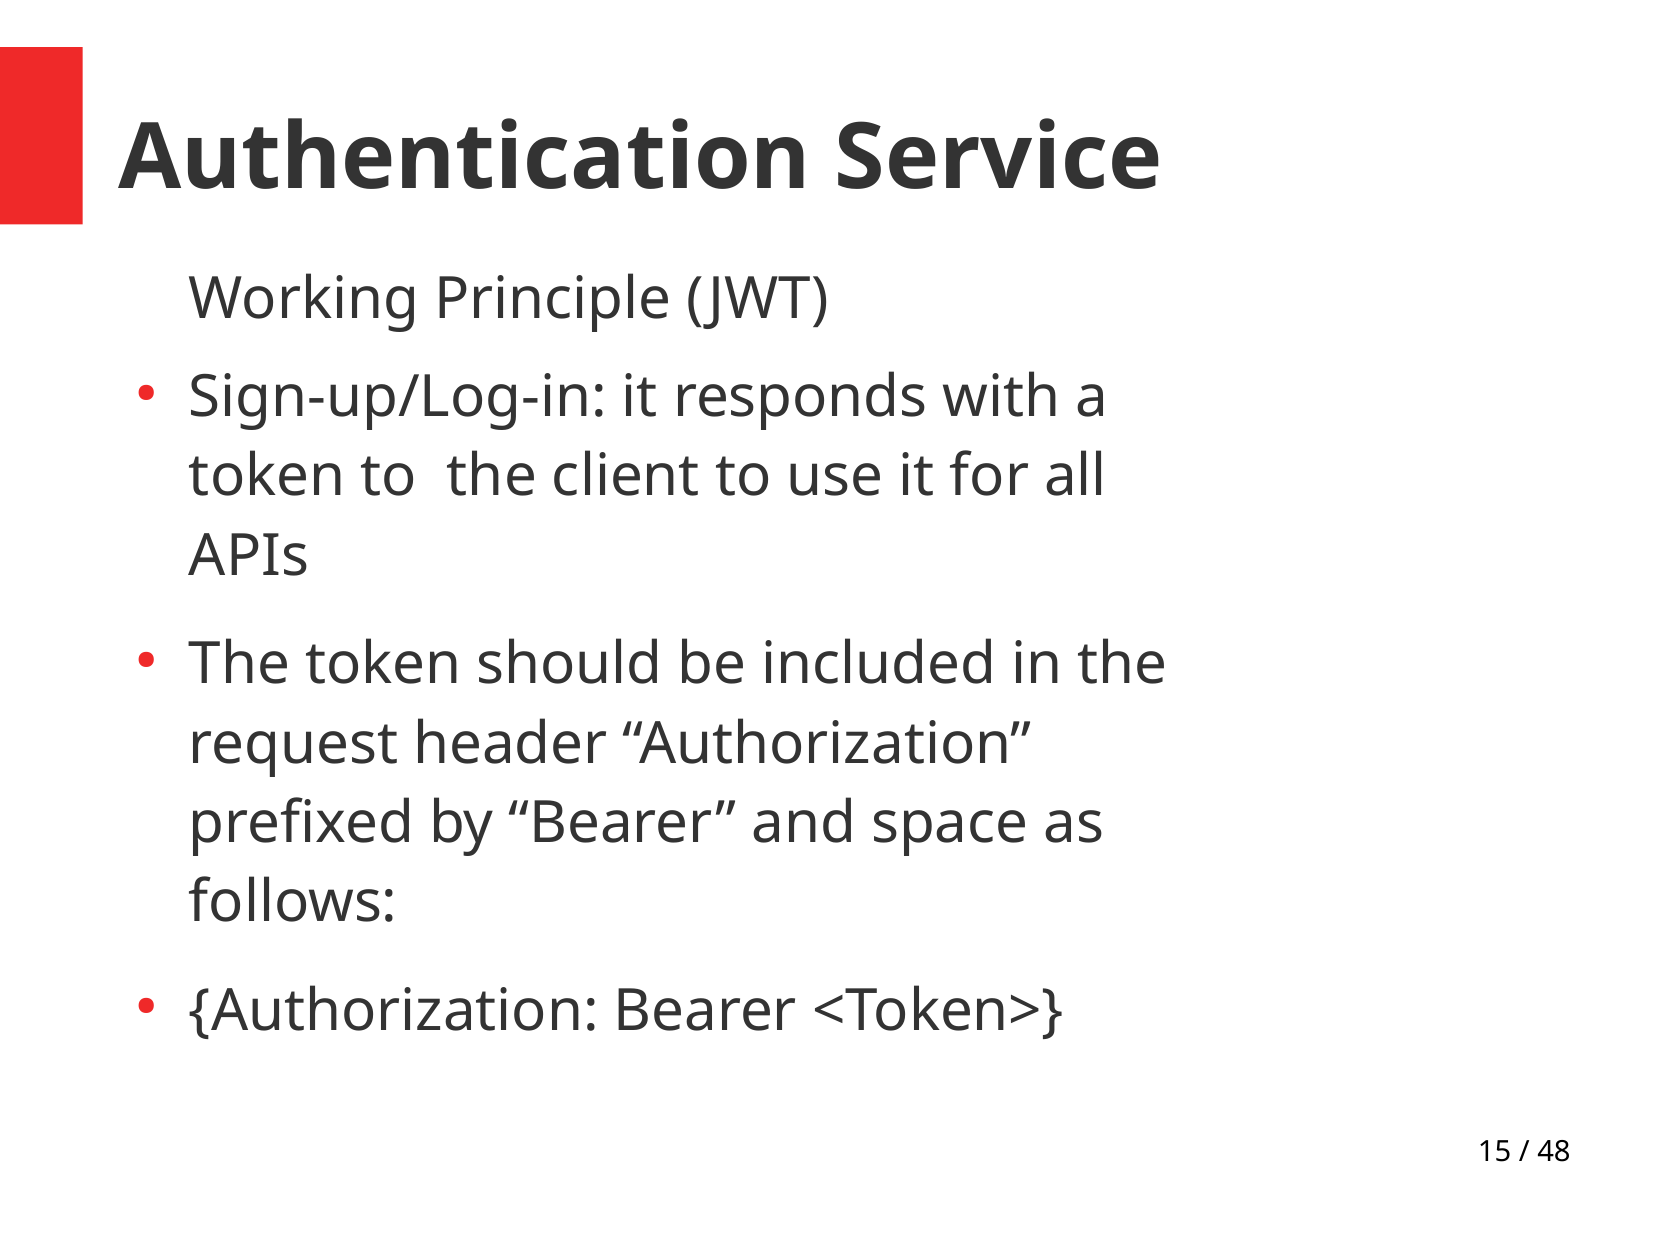

# Authentication Service
Working Principle (JWT)
Sign-up/Log-in: it responds with a token to the client to use it for all APIs
The token should be included in the request header “Authorization” prefixed by “Bearer” and space as follows:
{Authorization: Bearer <Token>}
15